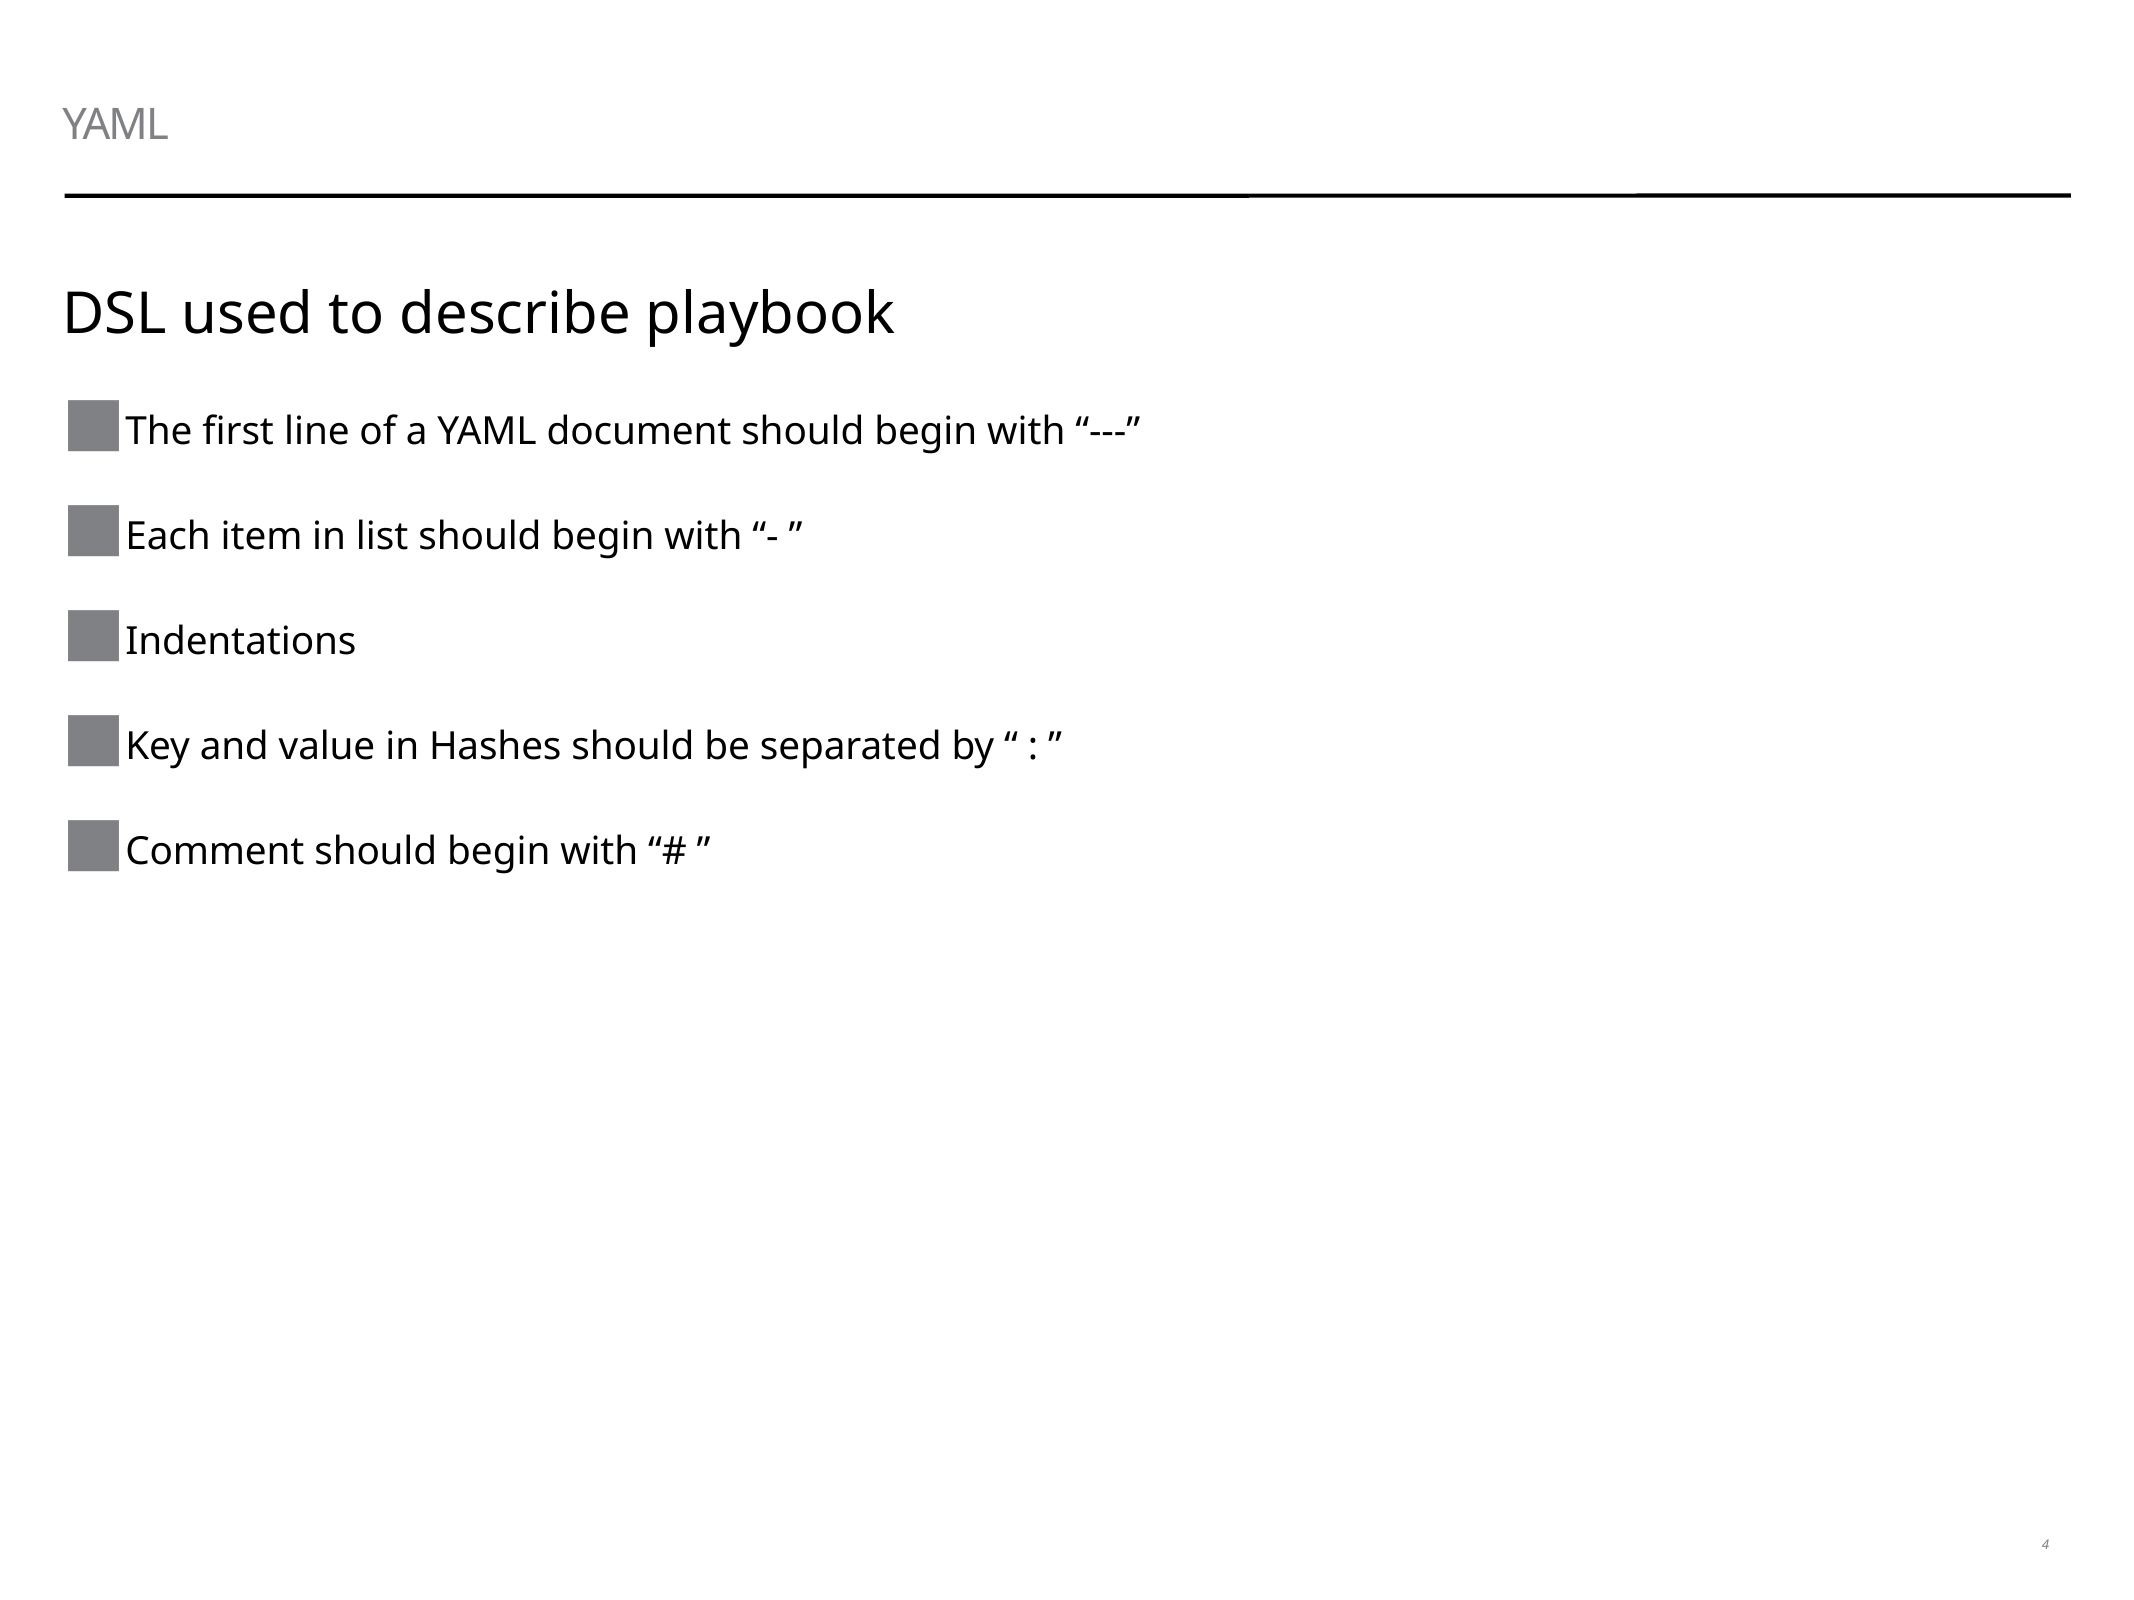

# YAML
DSL used to describe playbook
The first line of a YAML document should begin with “---”
Each item in list should begin with “- ”
Indentations
Key and value in Hashes should be separated by “ : ”
Comment should begin with “# ”